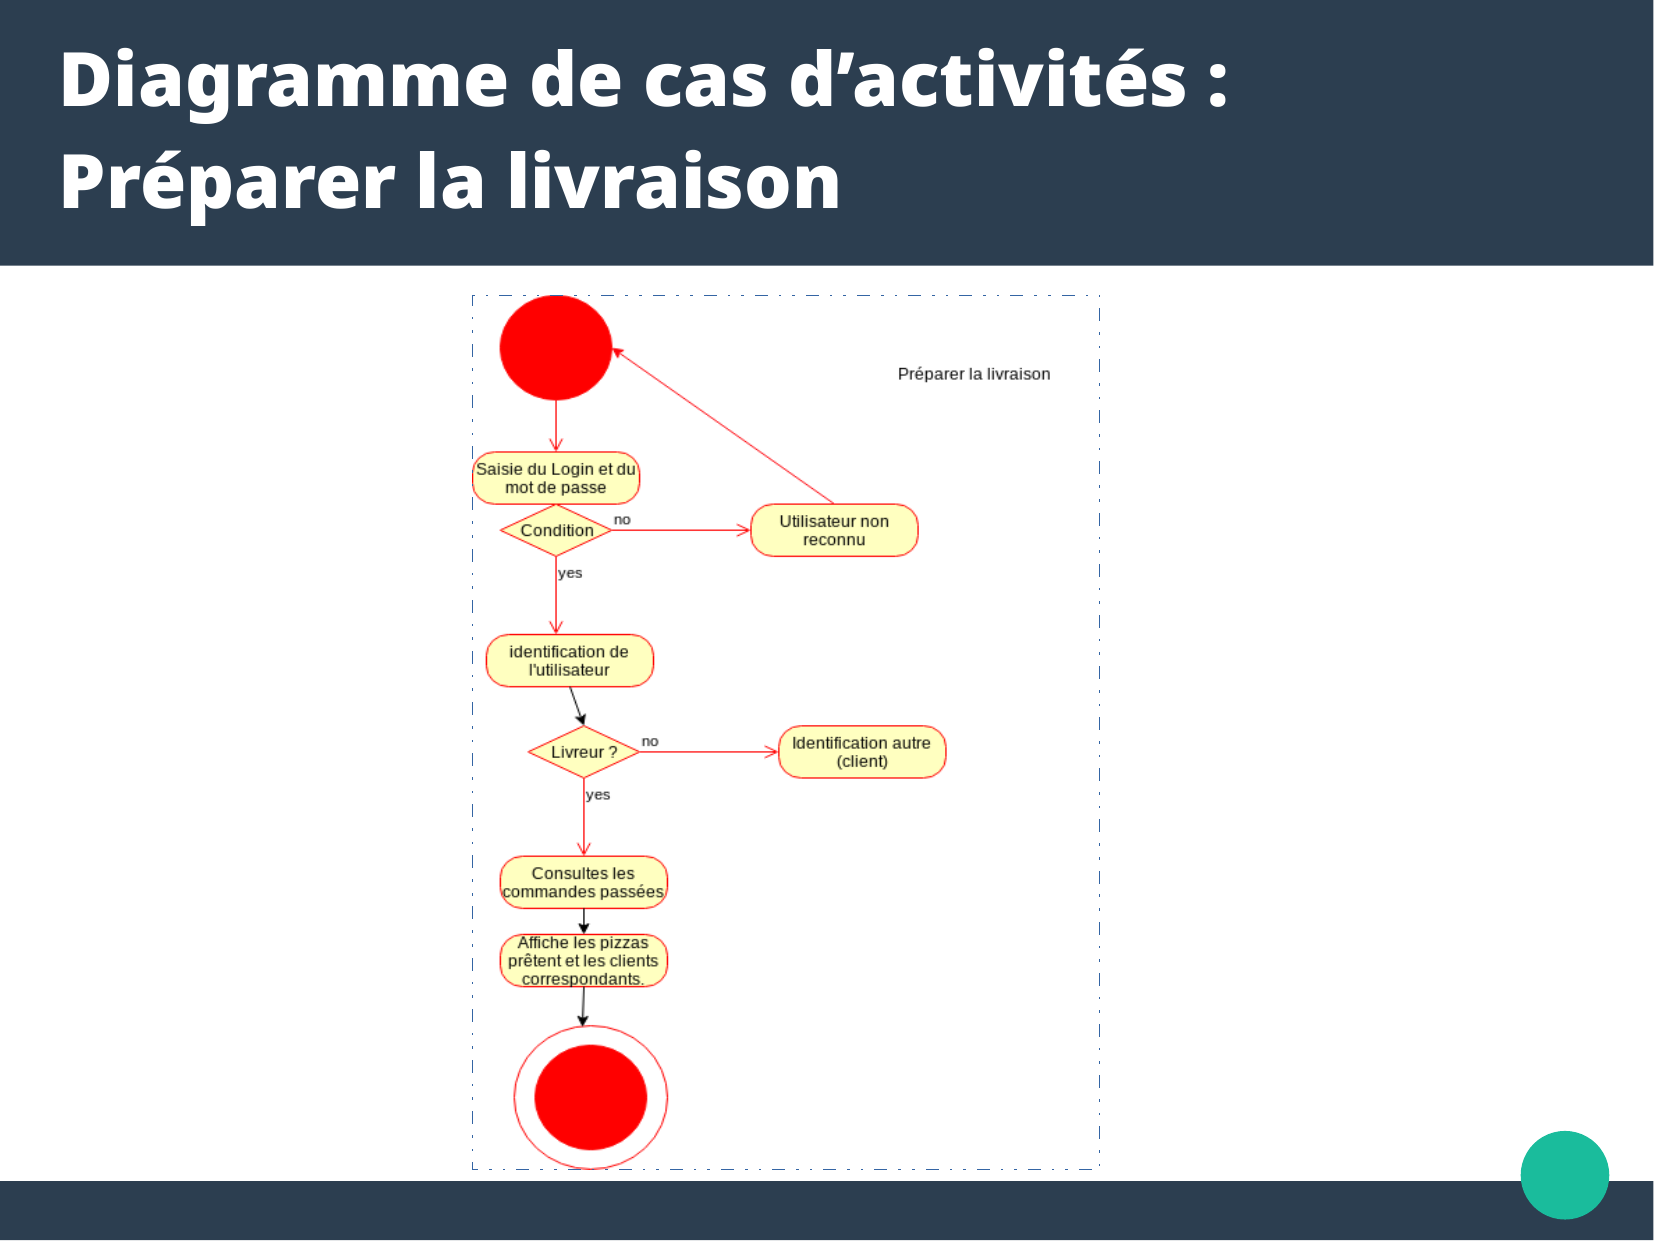

# Diagramme de cas d’activités : Préparer la livraison